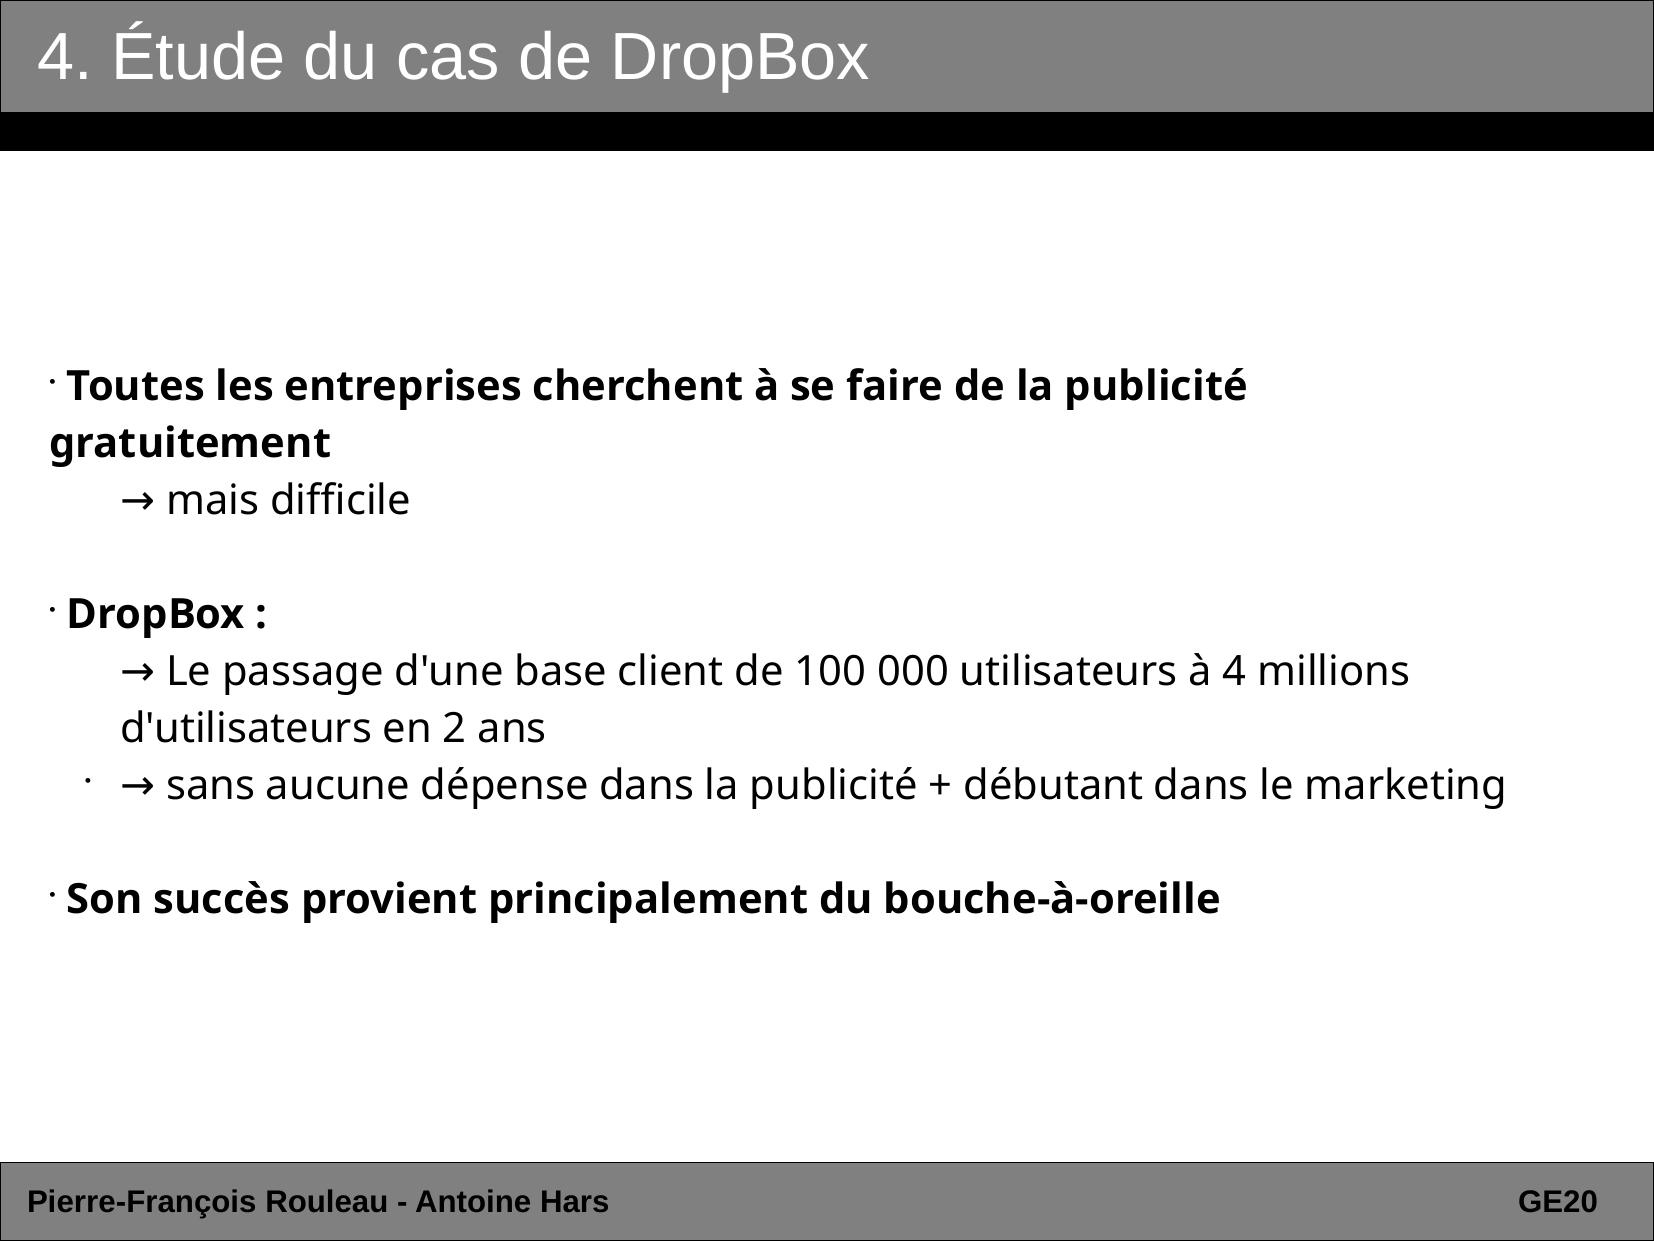

4. Étude du cas de DropBox
# Toutes les entreprises cherchent à se faire de la publicité gratuitement
→ mais difficile
 DropBox :
→ Le passage d'une base client de 100 000 utilisateurs à 4 millions d'utilisateurs en 2 ans
→ sans aucune dépense dans la publicité + débutant dans le marketing
 Son succès provient principalement du bouche-à-oreille
Pierre-François Rouleau - Antoine Hars
GE20